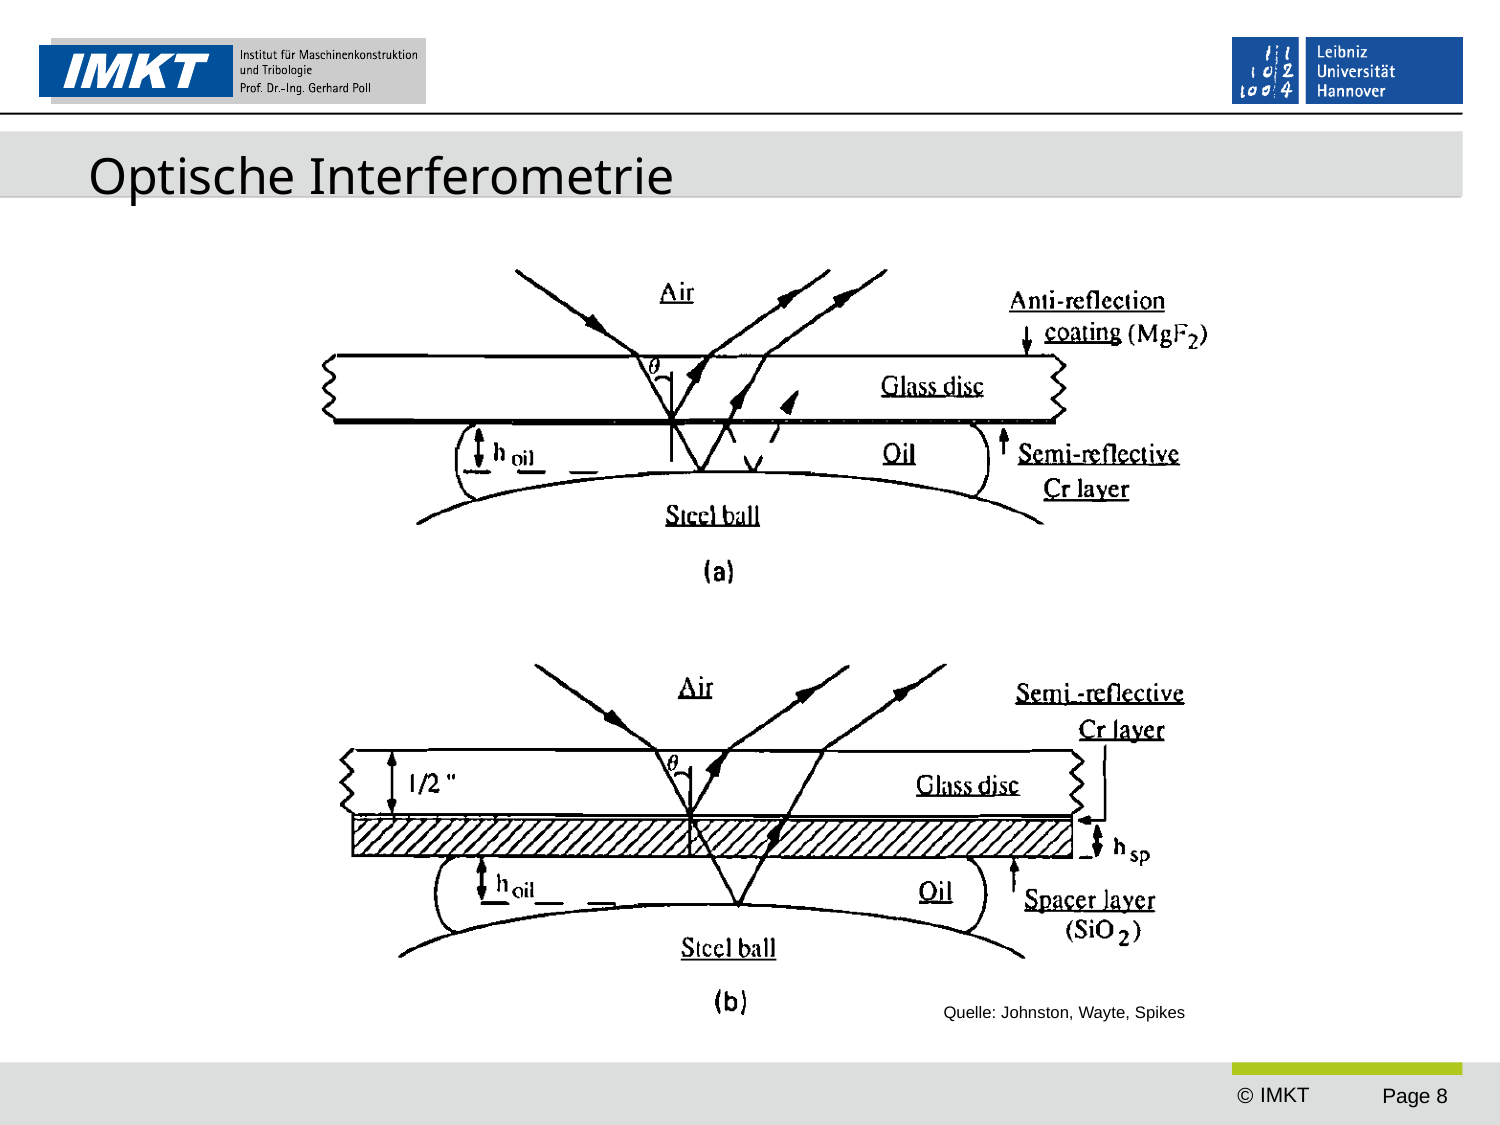

# Optische Interferometrie
Quelle: Johnston, Wayte, Spikes